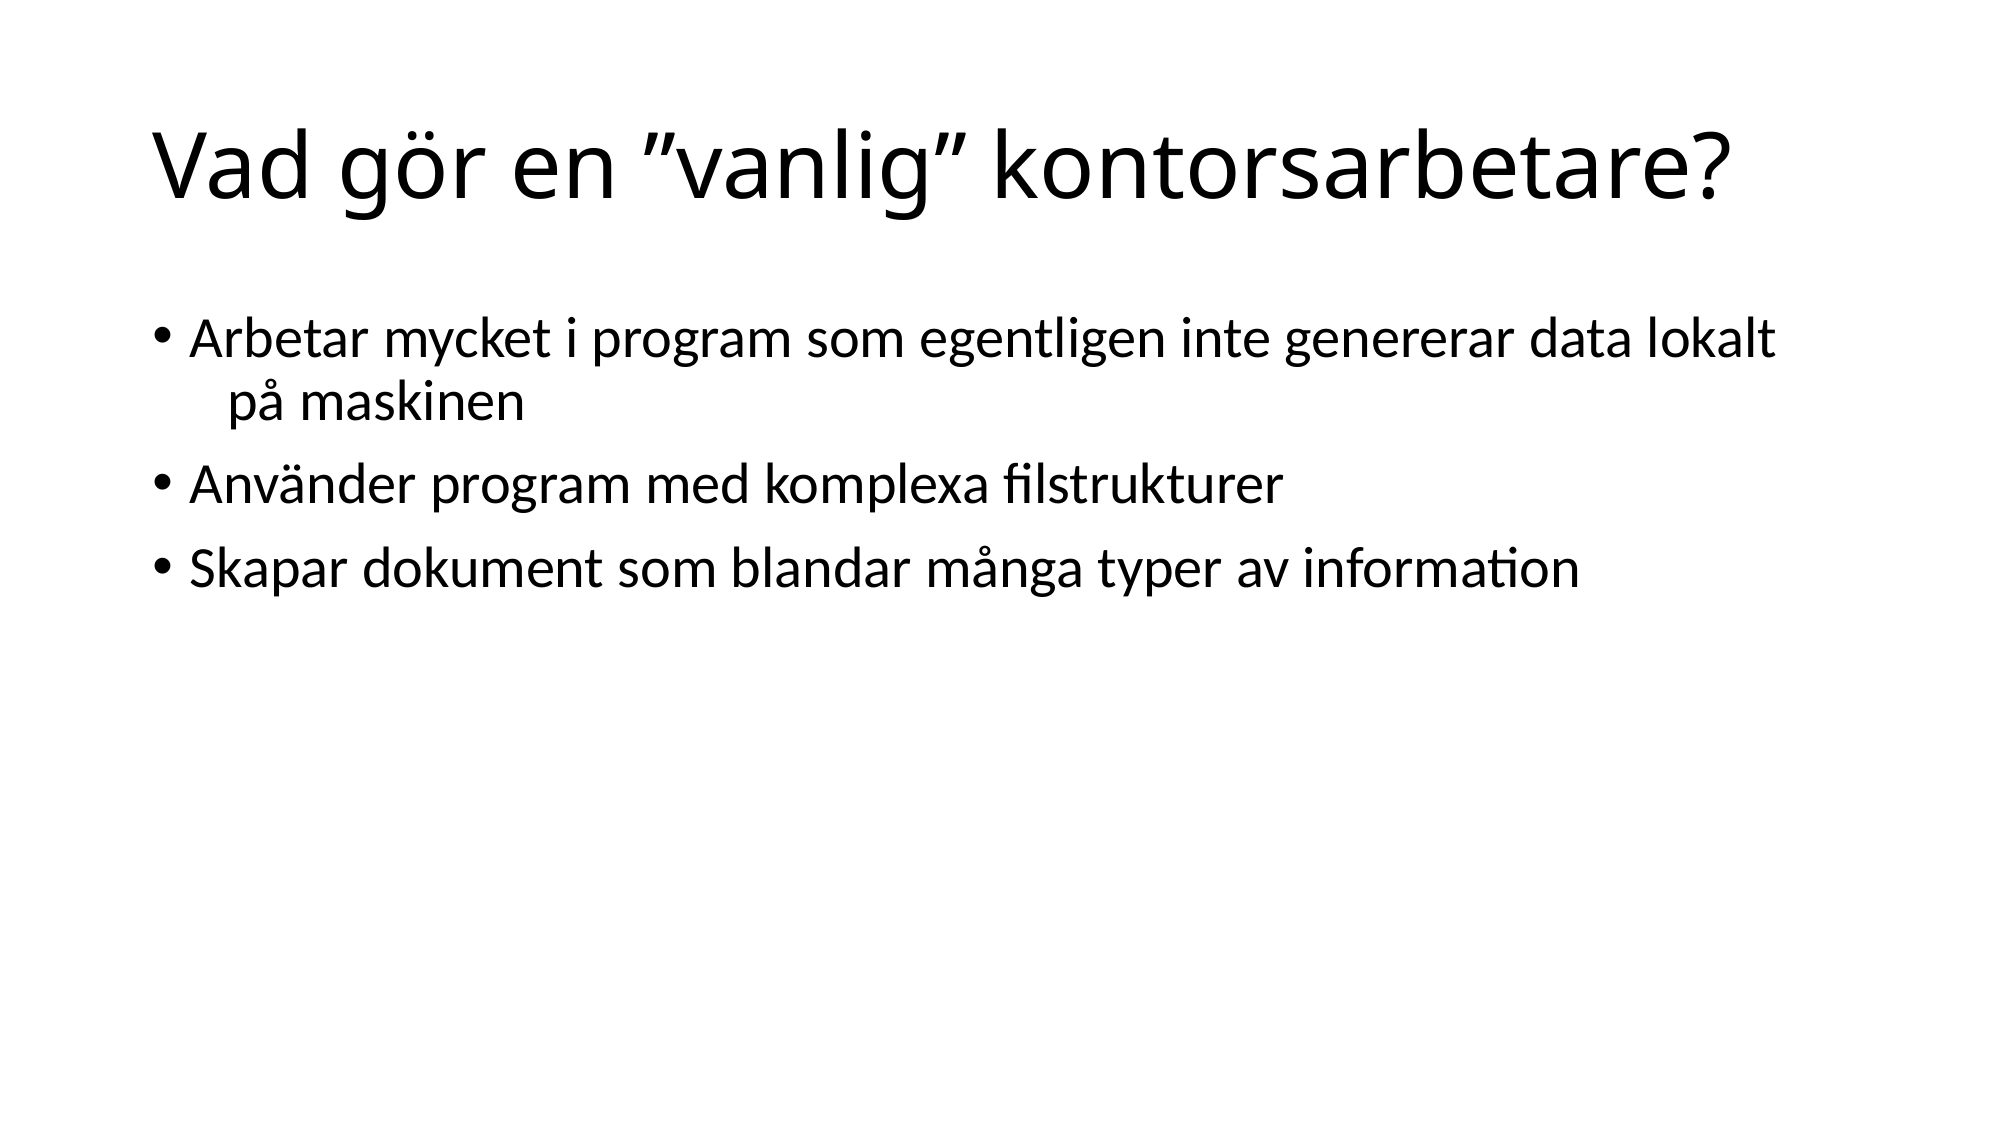

# Vad gör en ”vanlig” kontorsarbetare?
Arbetar mycket i program som egentligen inte genererar data lokalt på maskinen
Använder program med komplexa filstrukturer
Skapar dokument som blandar många typer av information